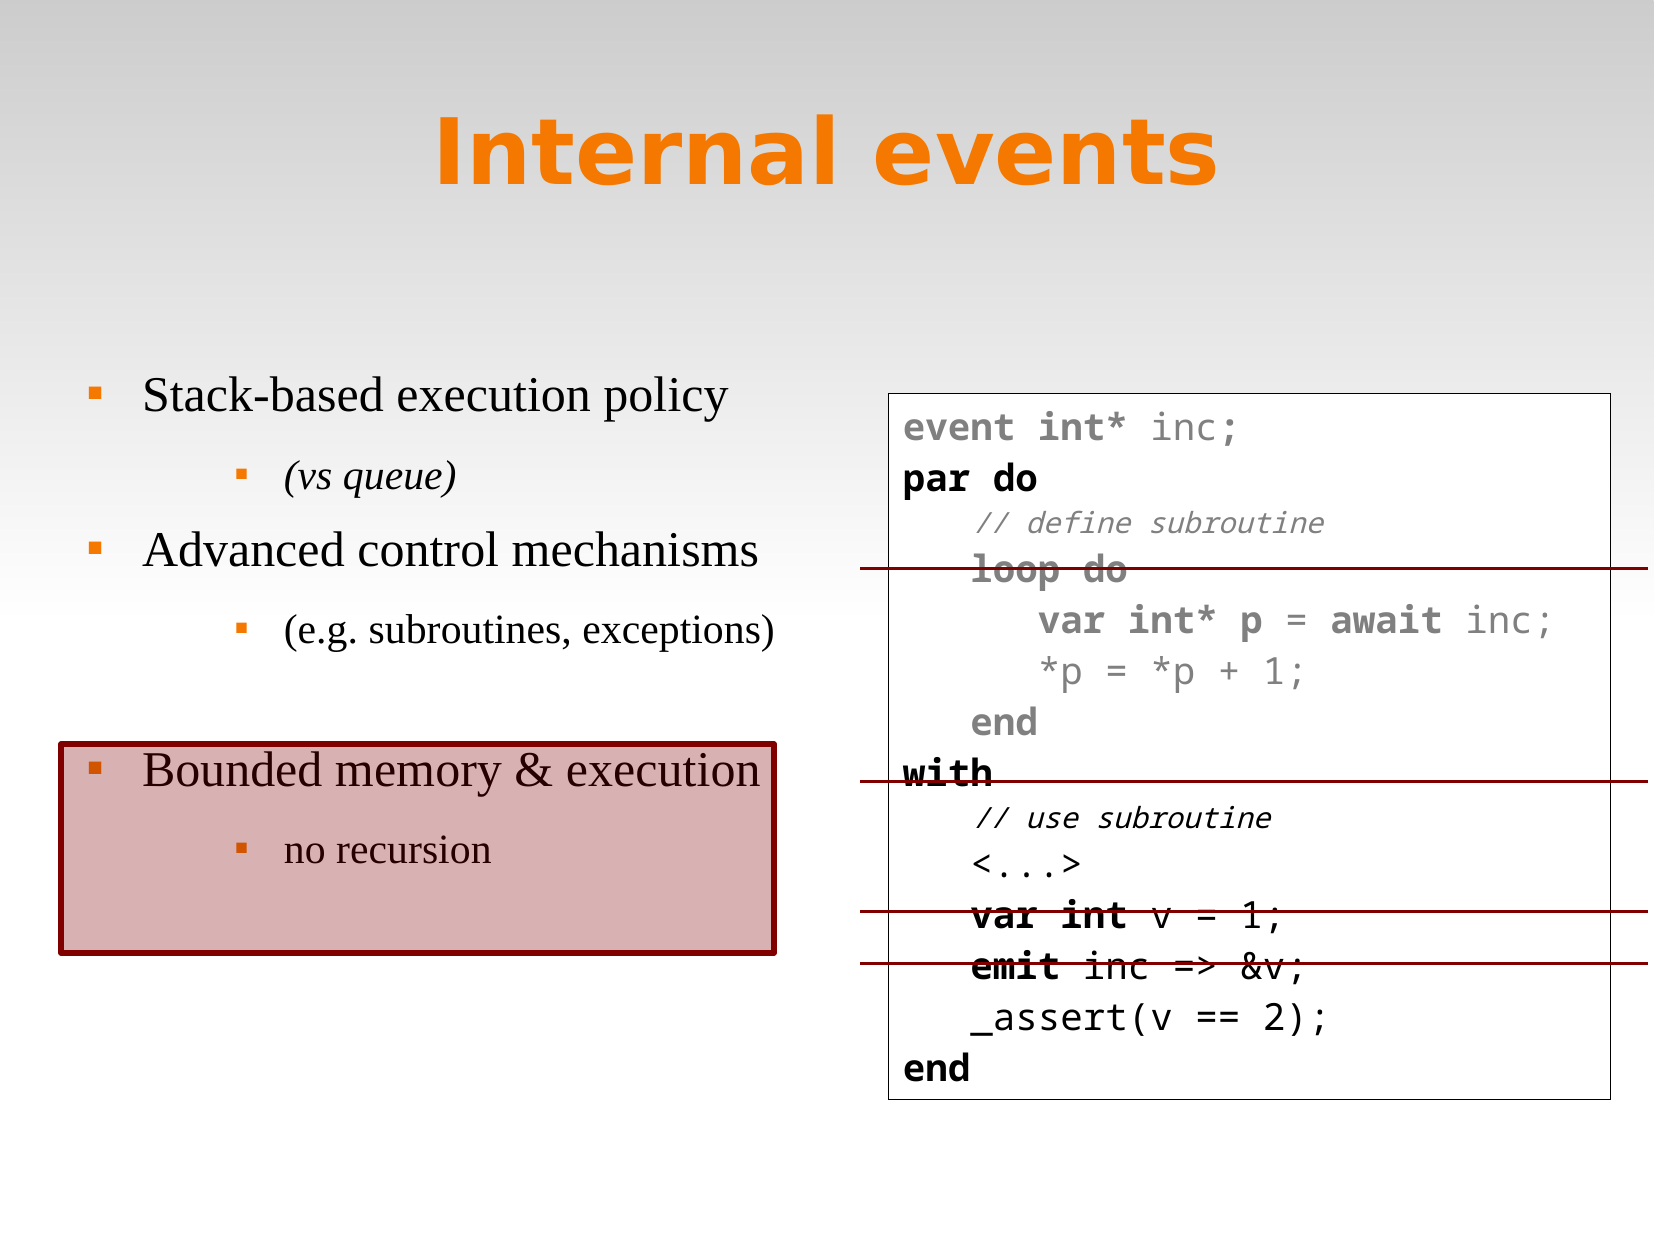

# Internal events
Stack-based execution policy
(vs queue)
Advanced control mechanisms
(e.g. subroutines, exceptions)
Bounded memory & execution
no recursion
event int* inc;
 // define subroutine
 loop do
 var int* p = await inc;
 *p = *p + 1;
 end
event int* inc;
par do
 // define subroutine
 loop do
 var int* p = await inc;
 *p = *p + 1;
 end
with
 // use subroutine
 <...>
 var int v = 1;
 emit inc => &v;
 _assert(v == 2);
end